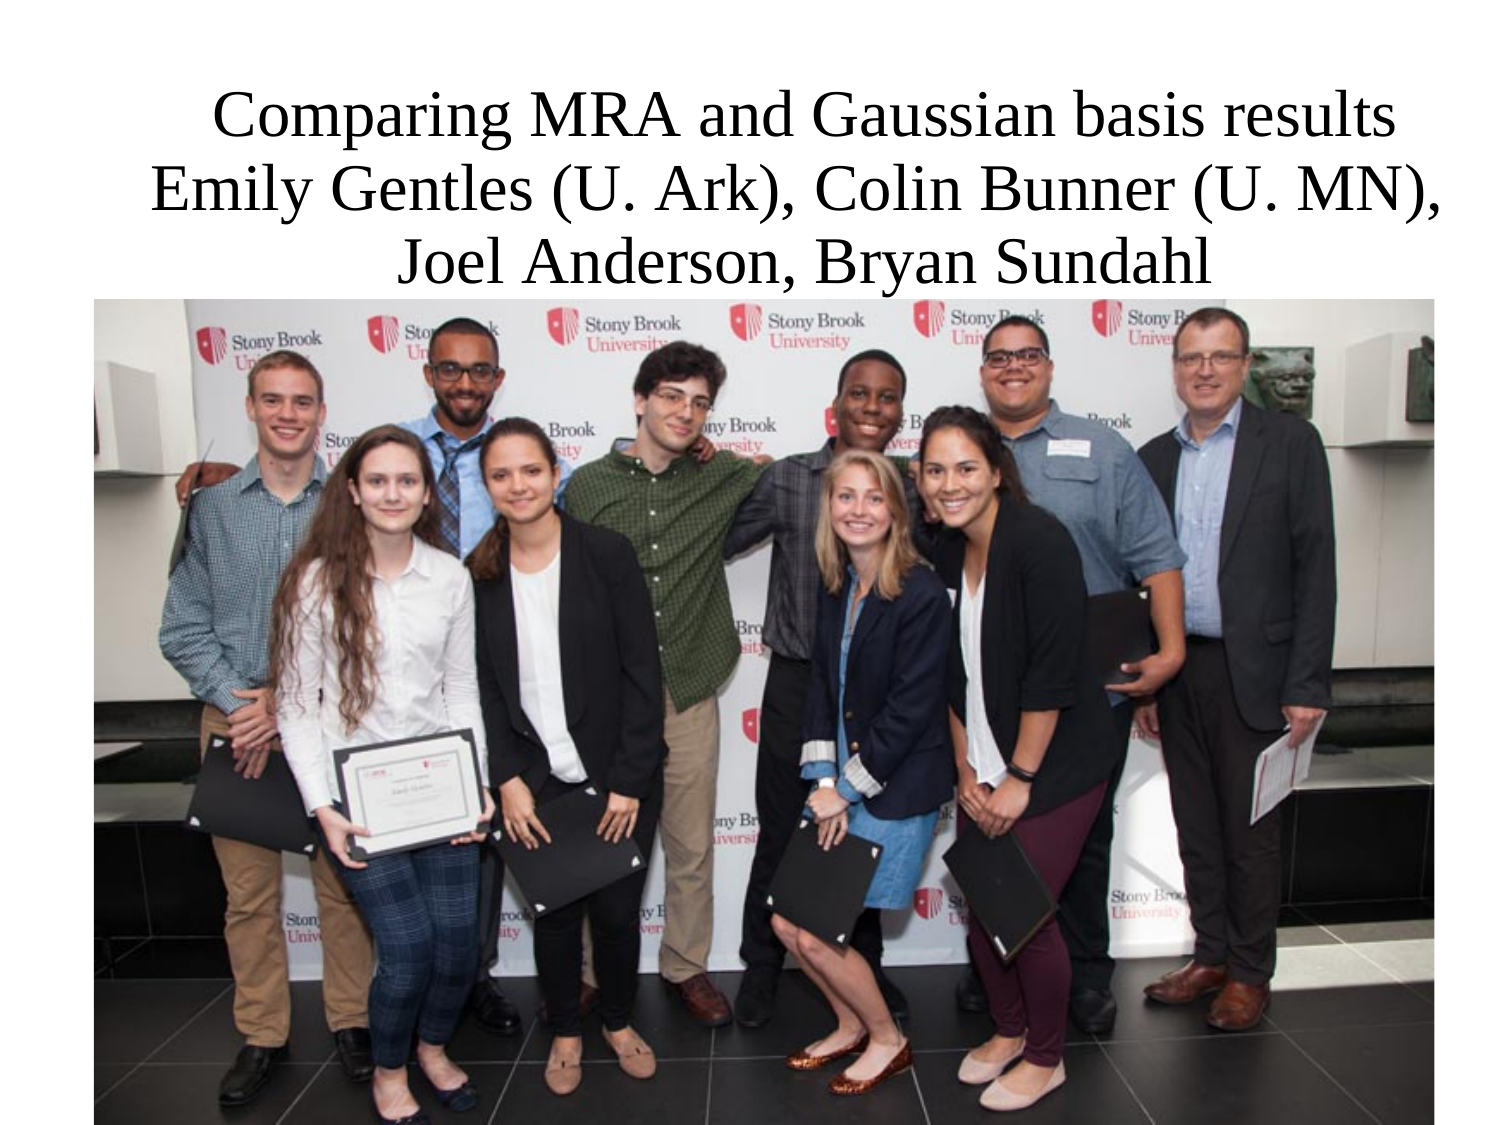

# Comparing MRA and Gaussian basis results Emily Gentles (U. Ark), Colin Bunner (U. MN), Joel Anderson, Bryan Sundahl